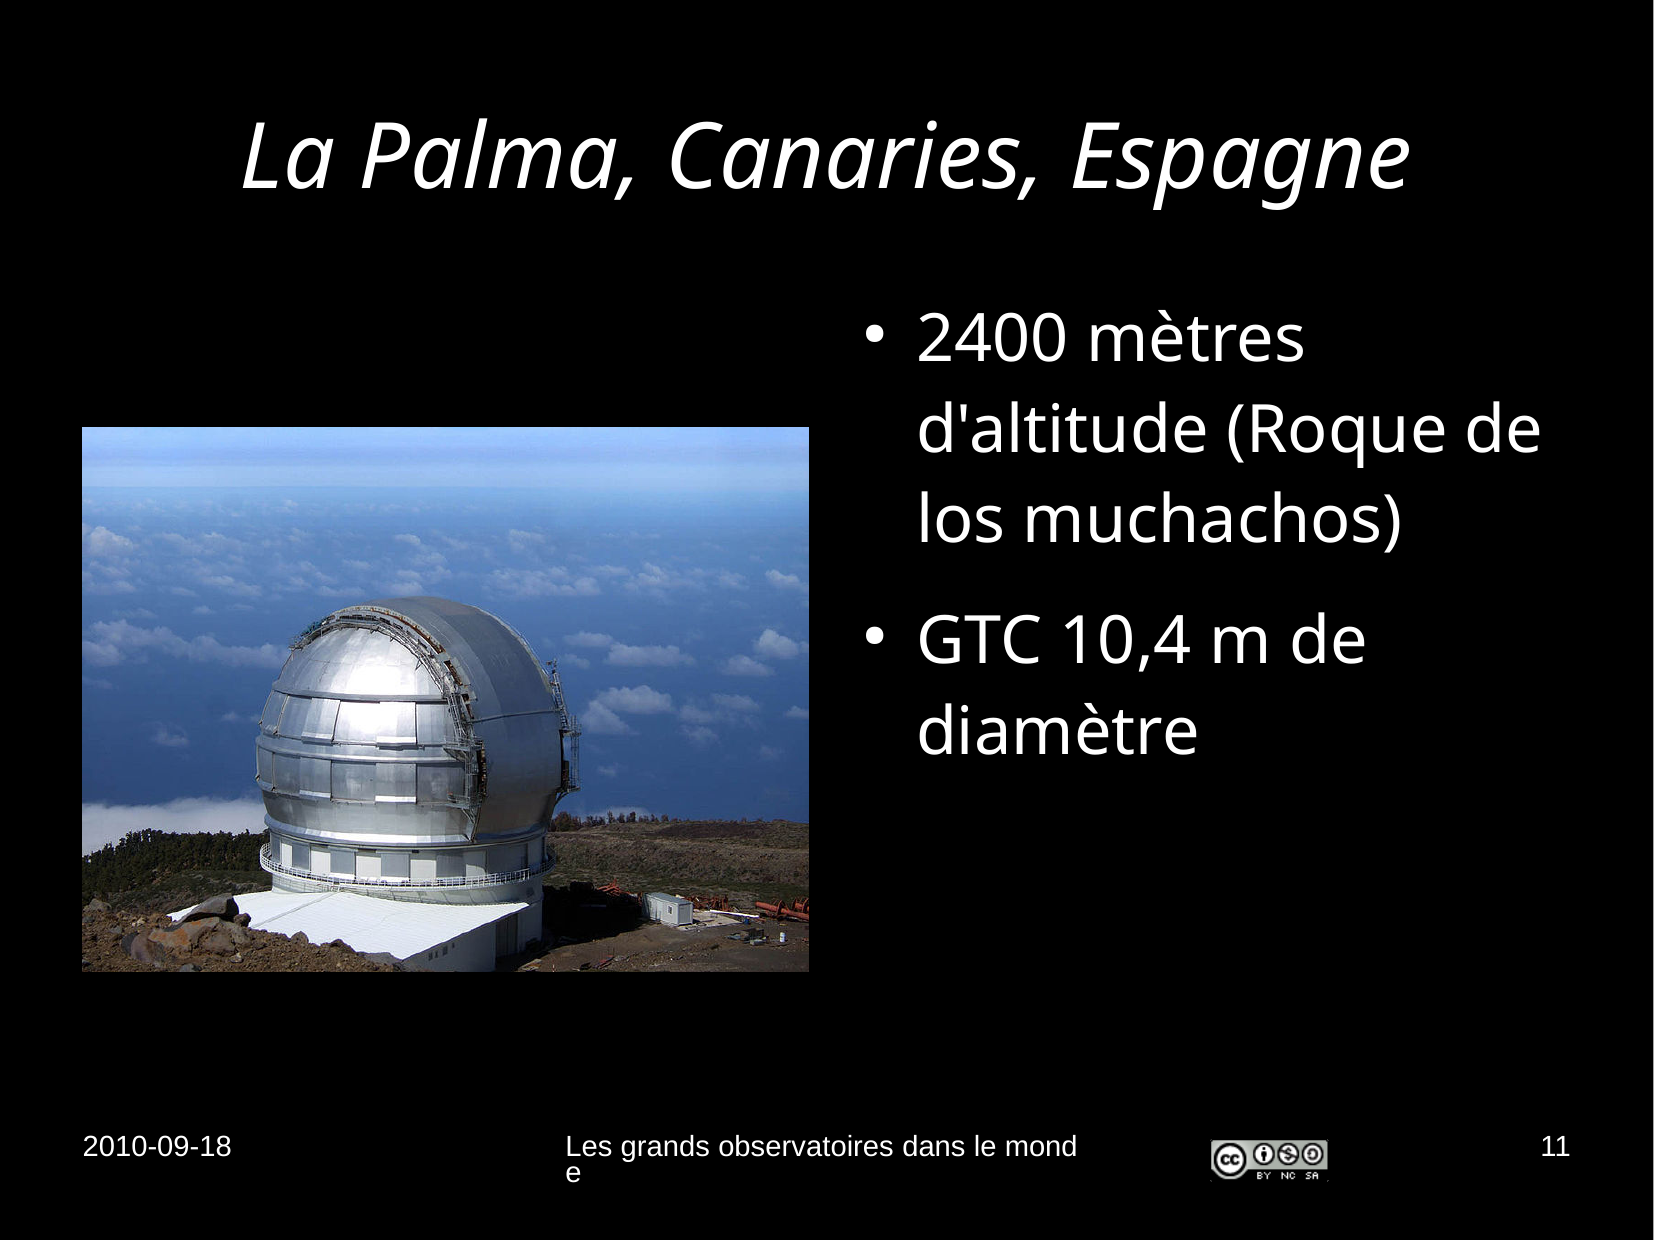

# La Palma, Canaries, Espagne
2400 mètres d'altitude (Roque de los muchachos)
GTC 10,4 m de diamètre
2010-09-18
Les grands observatoires dans le monde
11